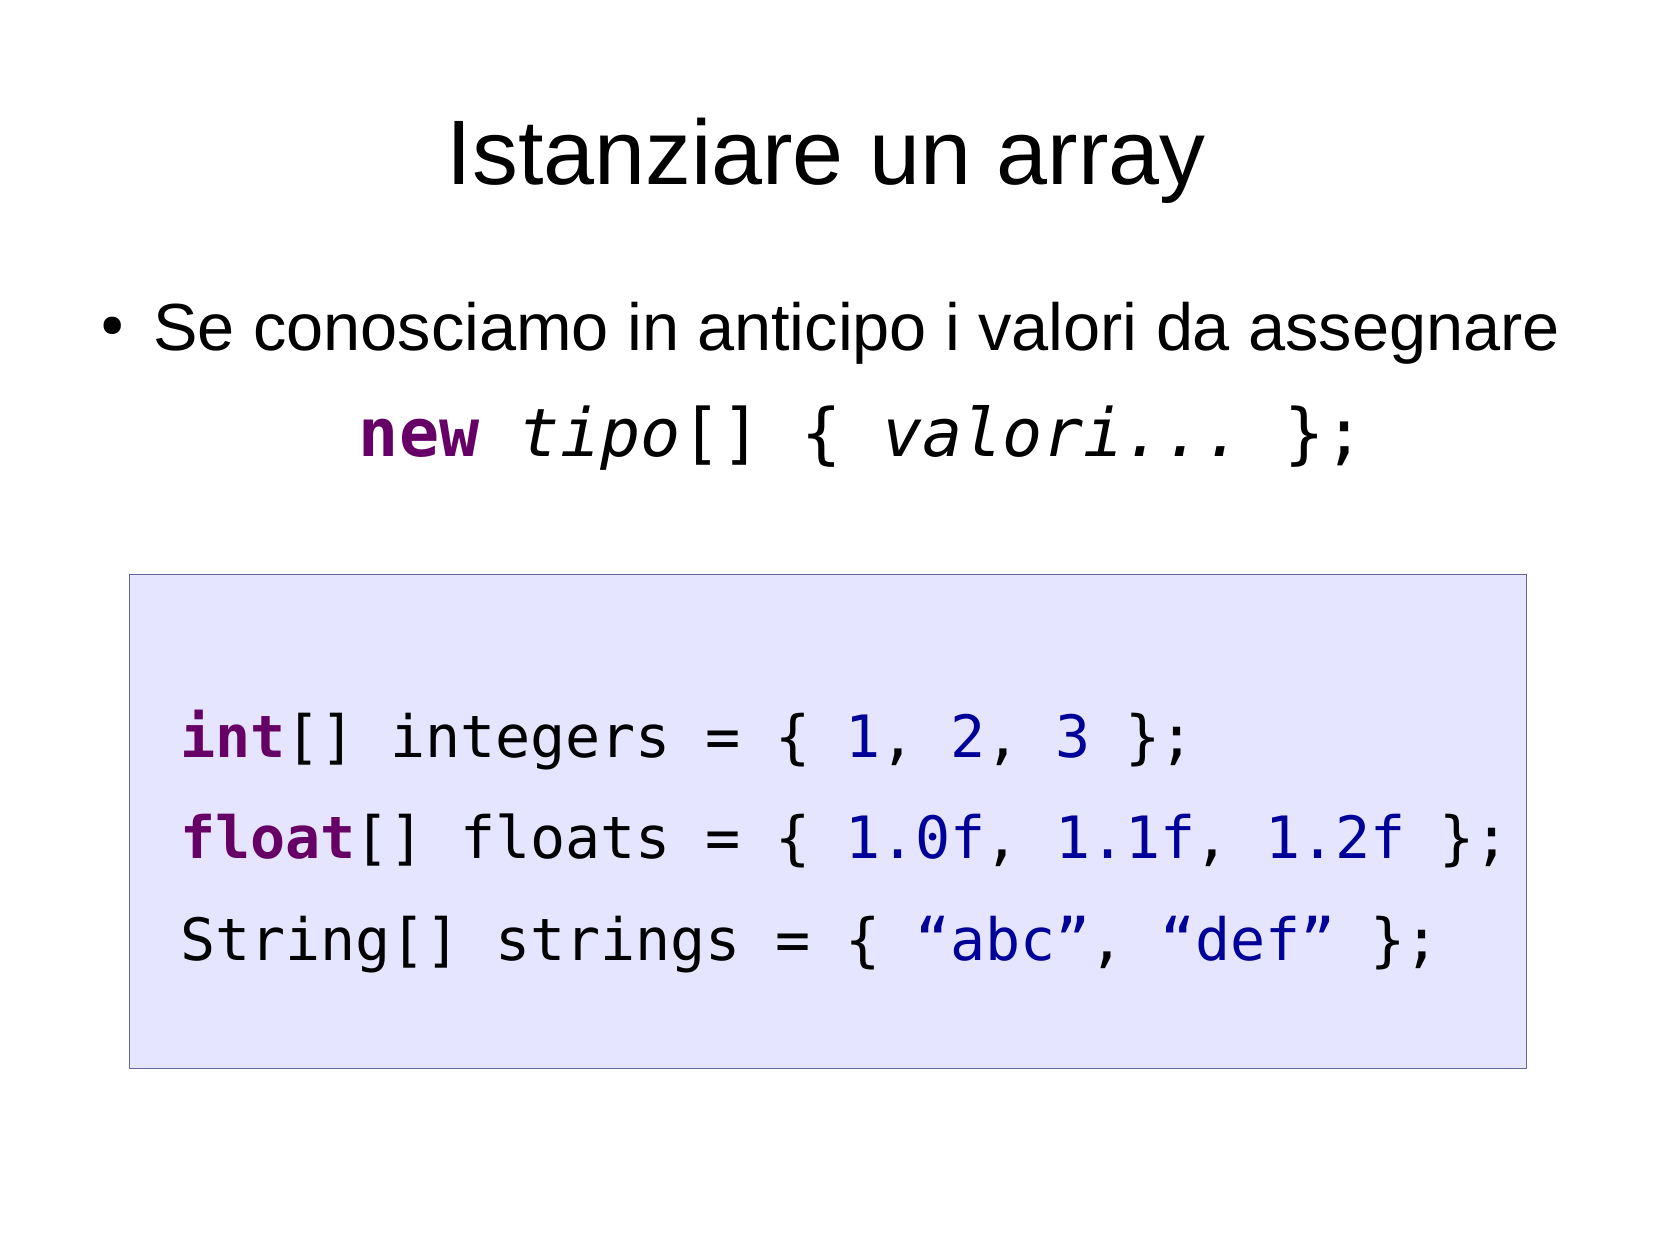

# Istanziare un array
Se conosciamo in anticipo i valori da assegnare
new tipo[] { valori... };
int[] integers = { 1, 2, 3 };
float[] floats = { 1.0f, 1.1f, 1.2f };
String[] strings = { “abc”, “def” };